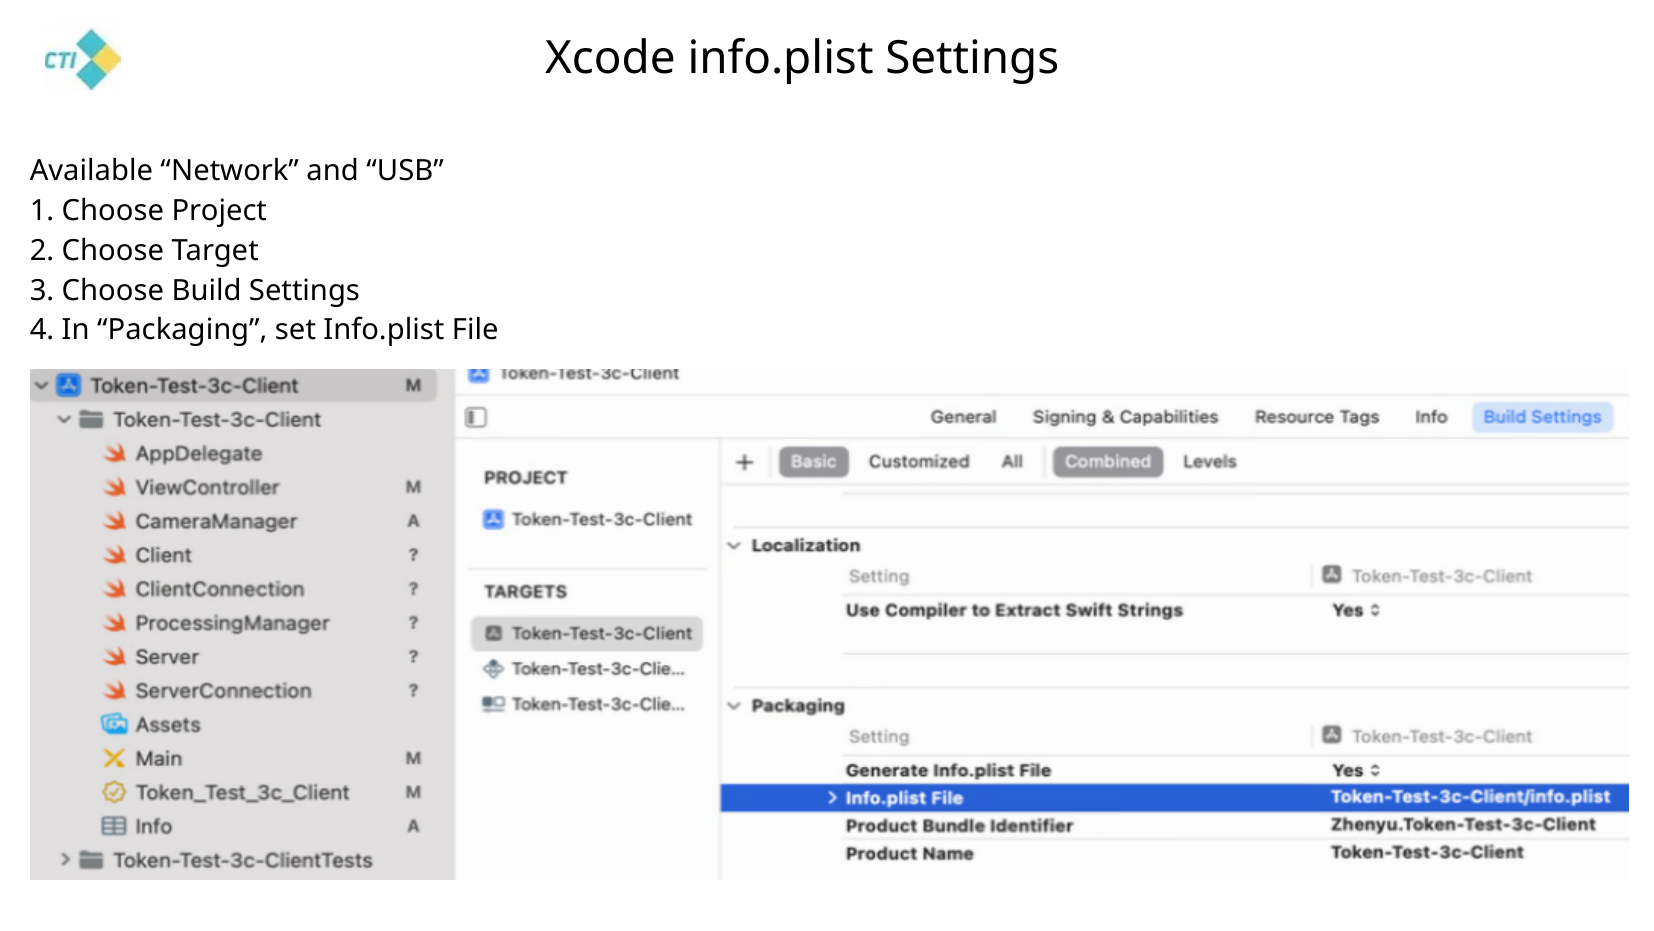

Xcode info.plist Settings
Available “Network” and “USB”
1. Choose Project
2. Choose Target
3. Choose Build Settings
4. In “Packaging”, set Info.plist File